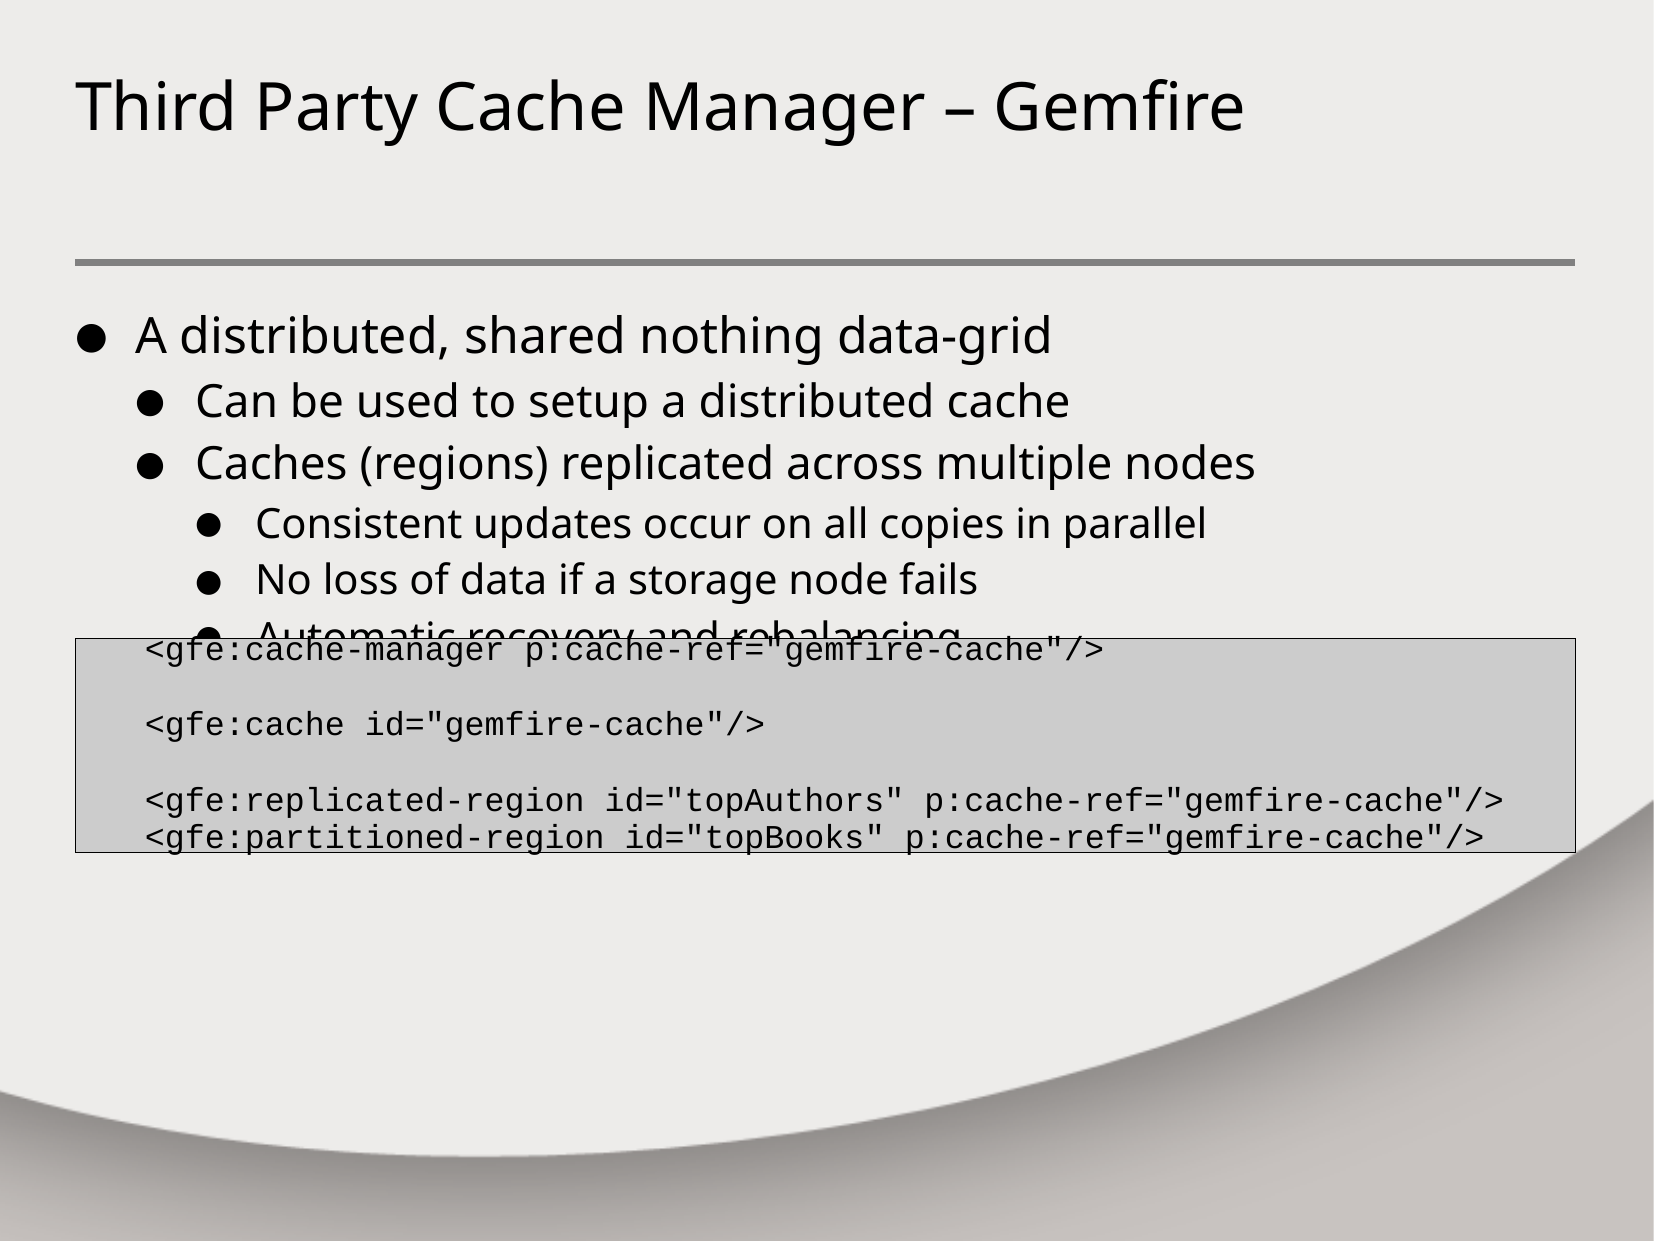

# Third Party Cache Manager – Gemfire
A distributed, shared nothing data-grid
Can be used to setup a distributed cache
Caches (regions) replicated across multiple nodes
Consistent updates occur on all copies in parallel
No loss of data if a storage node fails
Automatic recovery and rebalancing
<gfe:cache-manager p:cache-ref="gemfire-cache"/>
<gfe:cache id="gemfire-cache"/>
<gfe:replicated-region id="topAuthors" p:cache-ref="gemfire-cache"/>
<gfe:partitioned-region id="topBooks" p:cache-ref="gemfire-cache"/>